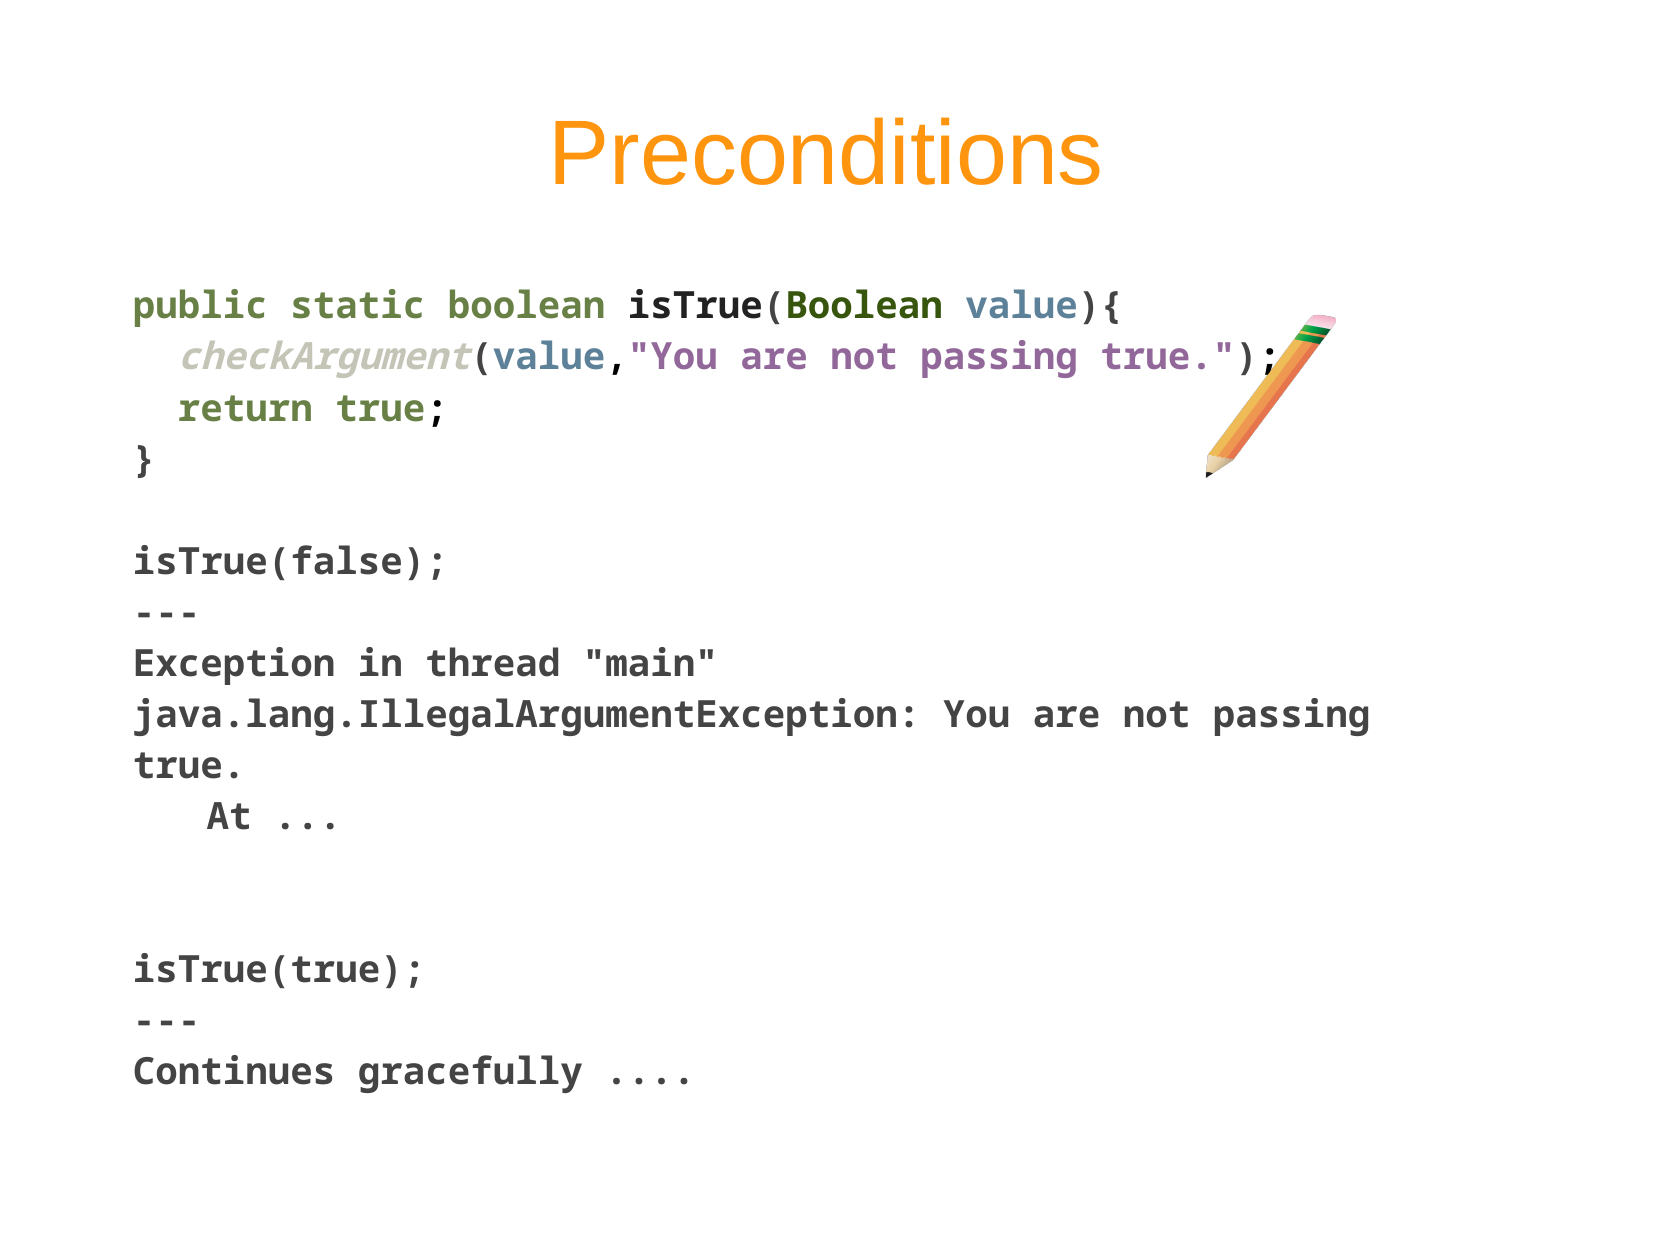

# Preconditions
public static boolean isTrue(Boolean value){
 checkArgument(value,"You are not passing true.");
 return true;
}
isTrue(false);
---
Exception in thread "main" java.lang.IllegalArgumentException: You are not passing true.
	At ...
isTrue(true);
---
Continues gracefully ....